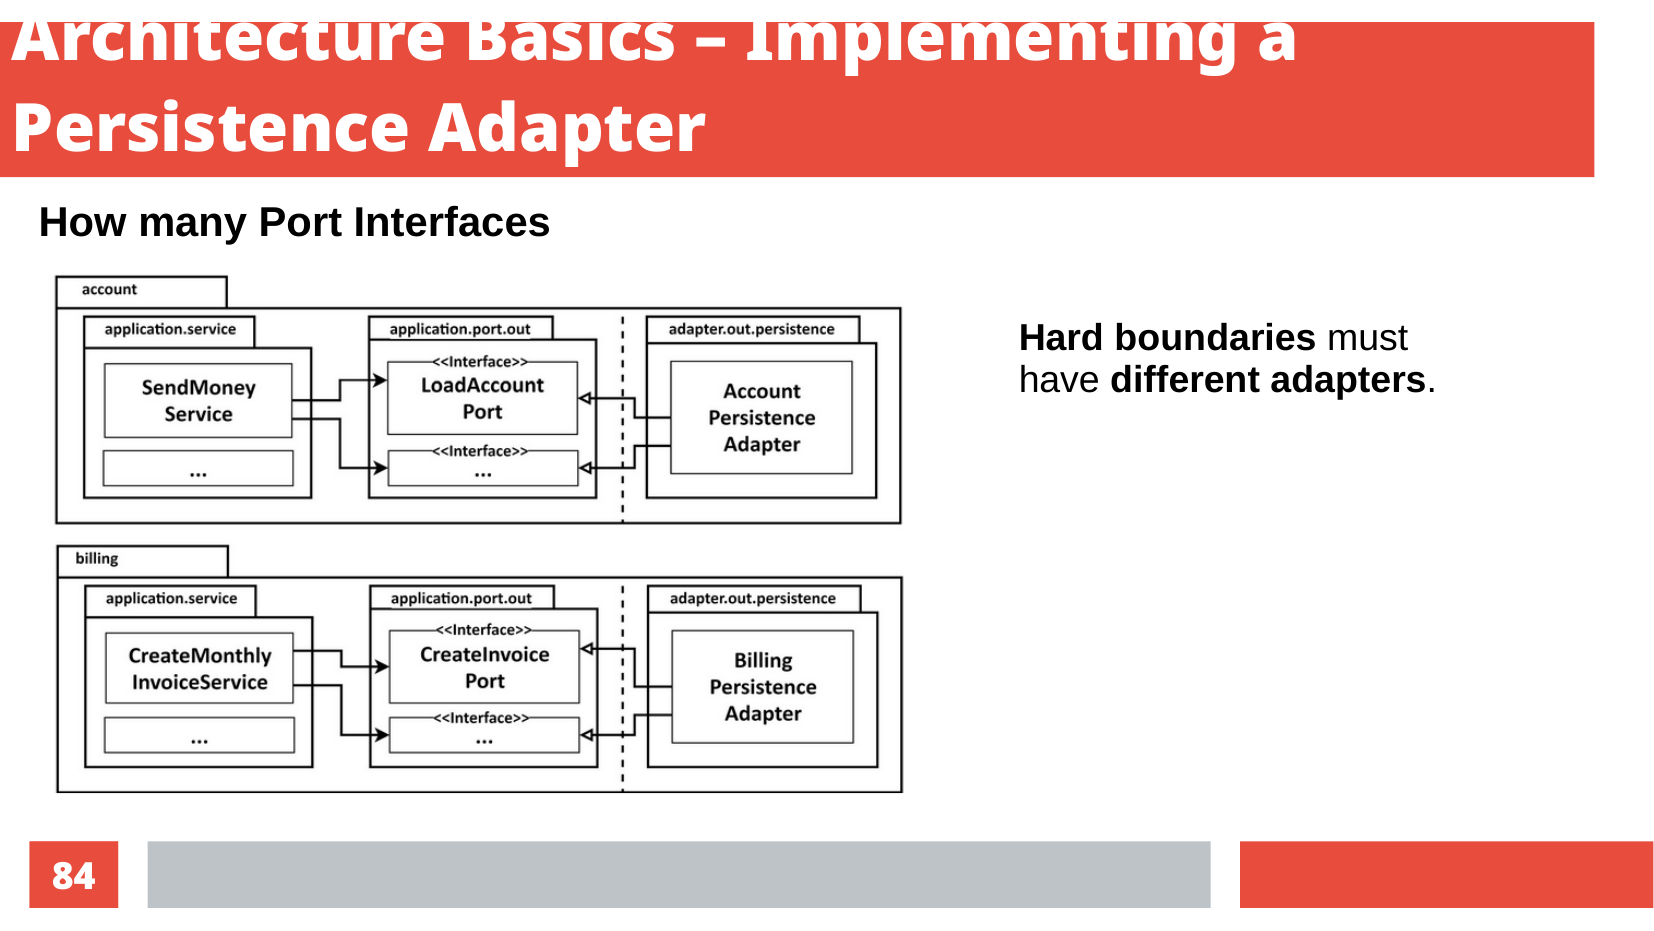

# Architecture Basics – Implementing a Persistence Adapter
How many Port Interfaces
Hard boundaries must have different adapters.
84